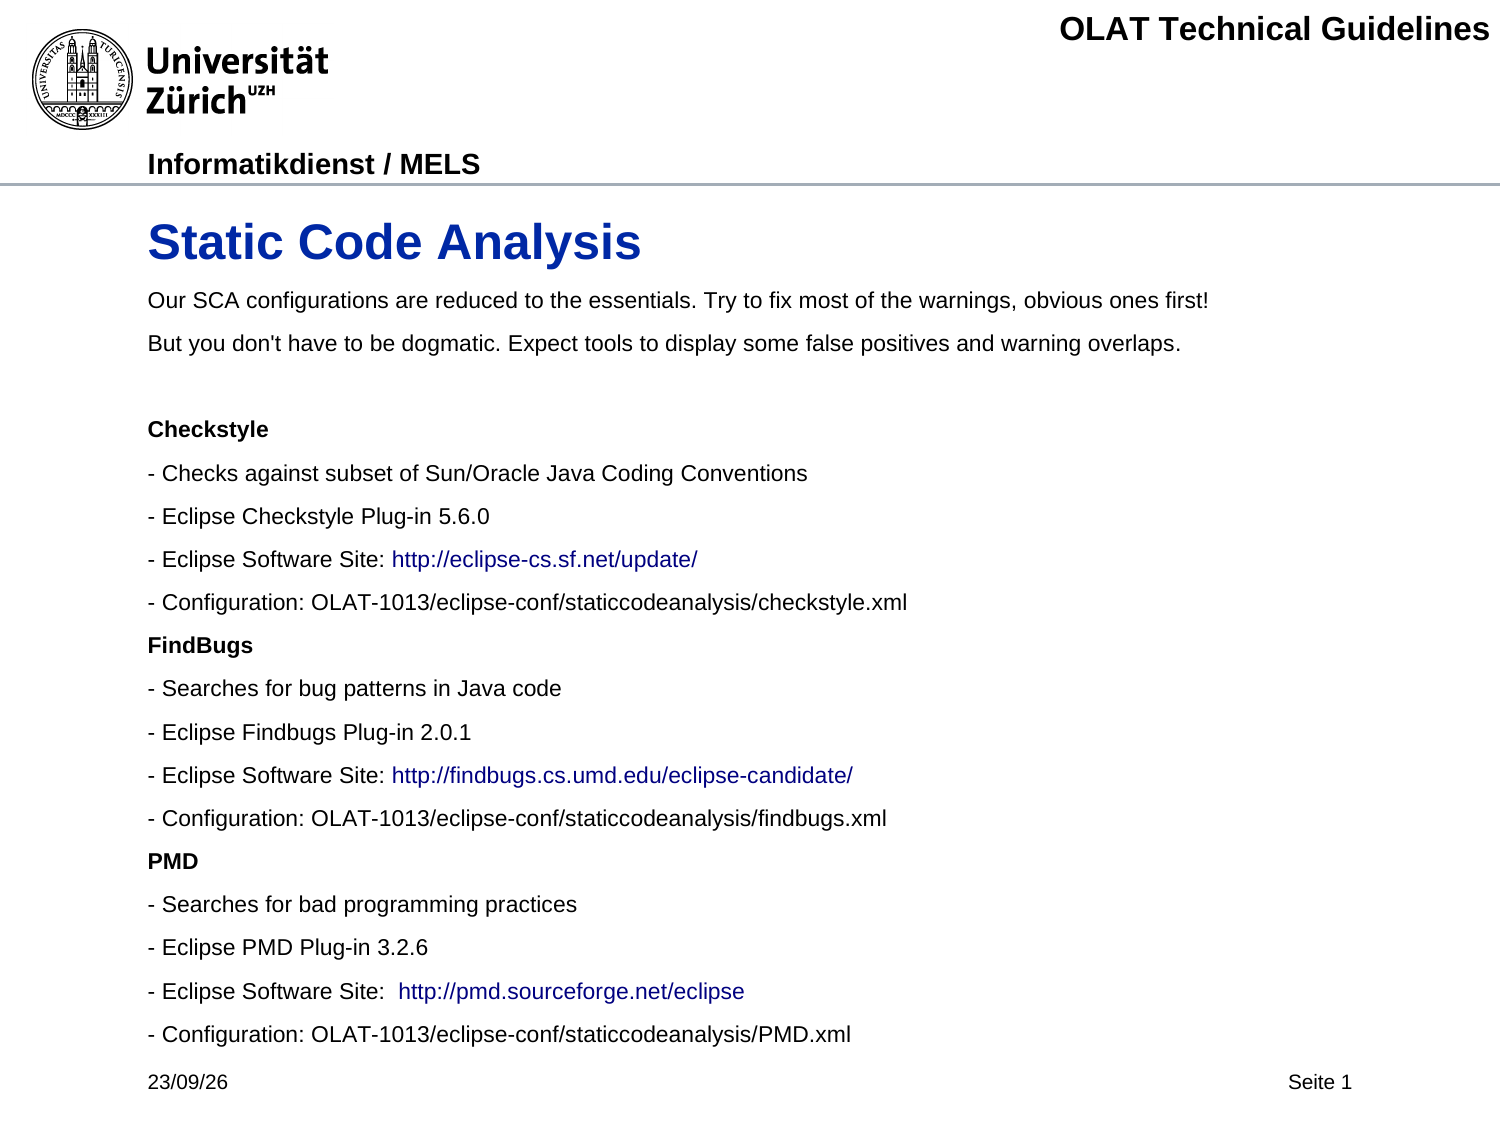

OLAT Technical Guidelines
# Static Code Analysis
Our SCA configurations are reduced to the essentials. Try to fix most of the warnings, obvious ones first!
But you don't have to be dogmatic. Expect tools to display some false positives and warning overlaps.
Checkstyle
- Checks against subset of Sun/Oracle Java Coding Conventions
- Eclipse Checkstyle Plug-in 5.6.0
- Eclipse Software Site: http://eclipse-cs.sf.net/update/
- Configuration: OLAT-1013/eclipse-conf/staticcodeanalysis/checkstyle.xml
FindBugs
- Searches for bug patterns in Java code
- Eclipse Findbugs Plug-in 2.0.1
- Eclipse Software Site: http://findbugs.cs.umd.edu/eclipse-candidate/
- Configuration: OLAT-1013/eclipse-conf/staticcodeanalysis/findbugs.xml
PMD
- Searches for bad programming practices
- Eclipse PMD Plug-in 3.2.6
- Eclipse Software Site: http://pmd.sourceforge.net/eclipse
- Configuration: OLAT-1013/eclipse-conf/staticcodeanalysis/PMD.xml
1